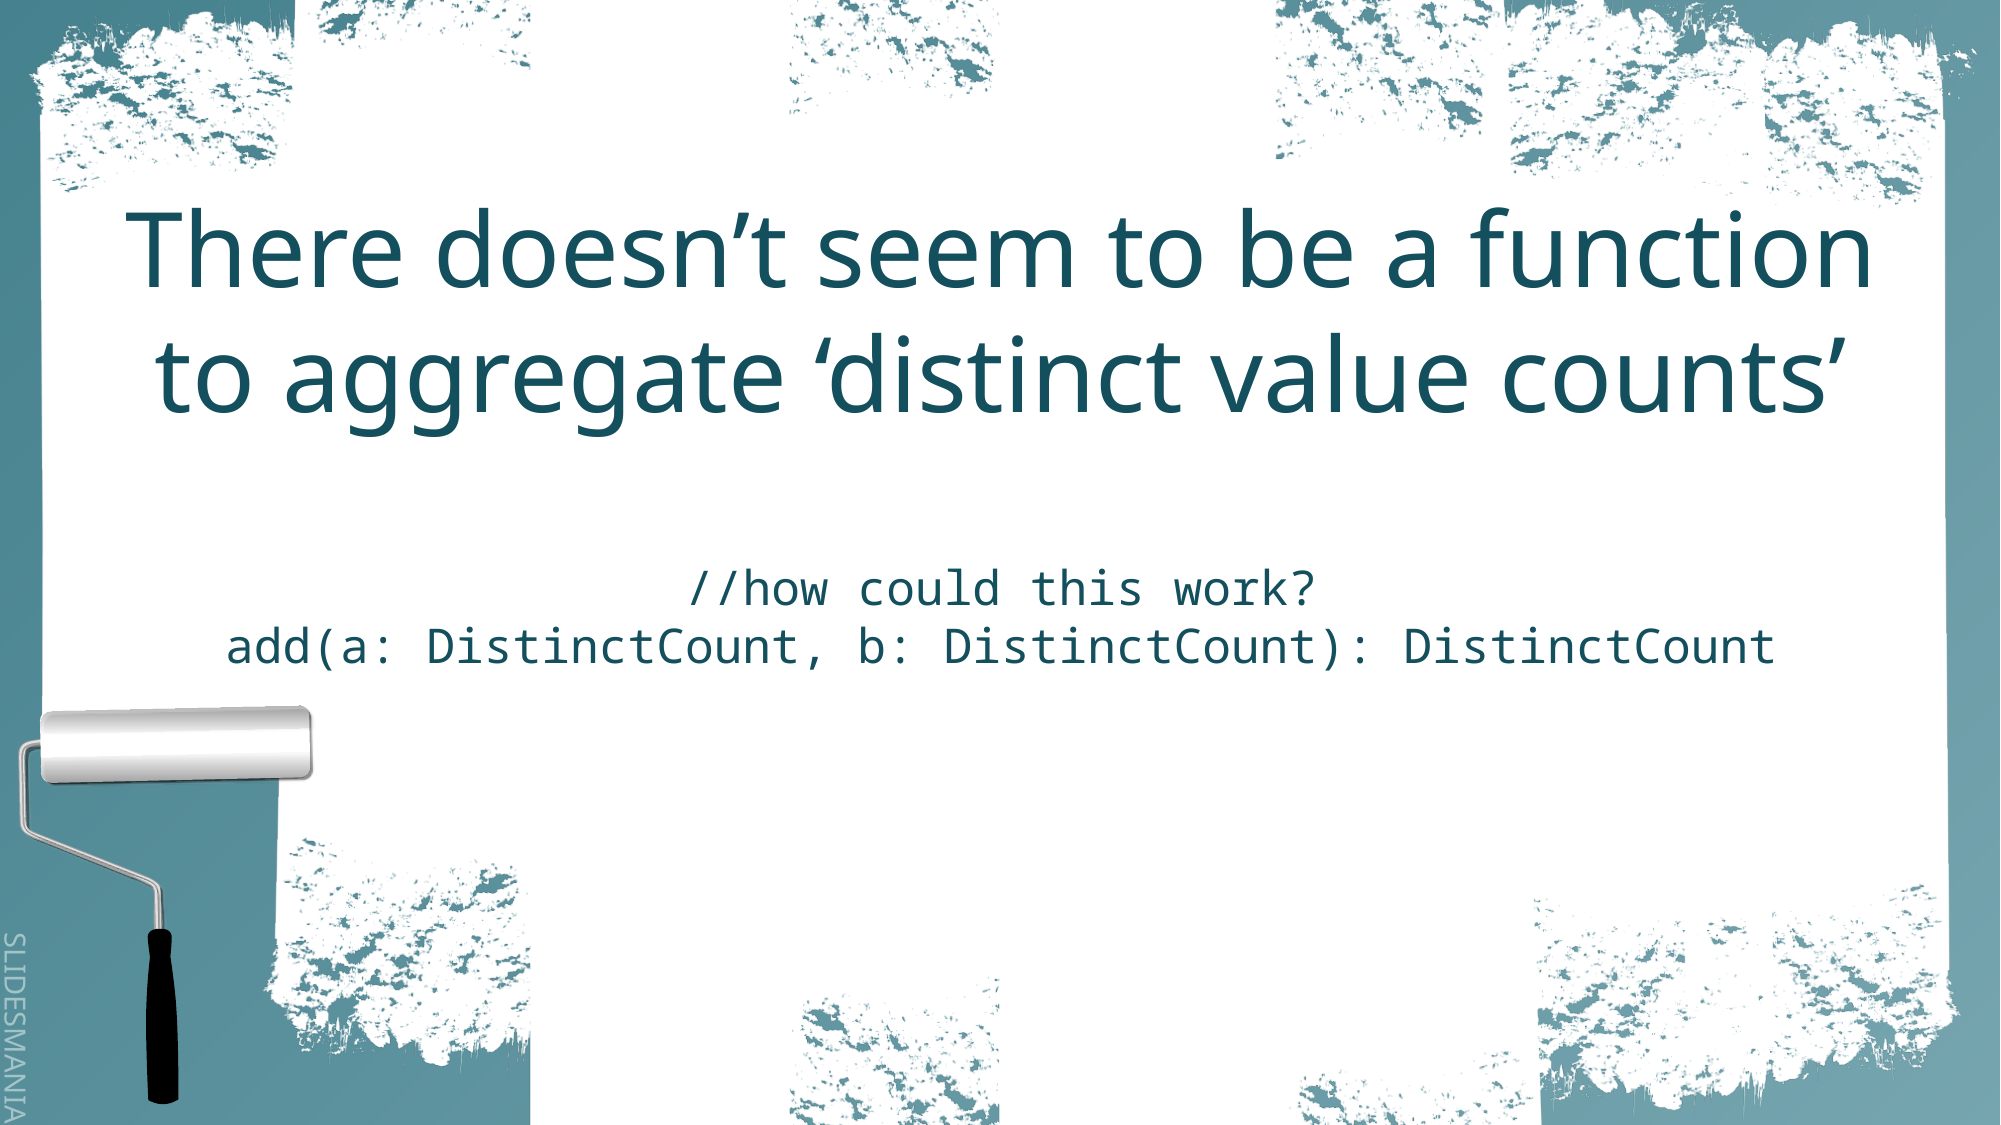

# There doesn’t seem to be a function to aggregate ‘distinct value counts’ //how could this work? add(a: DistinctCount, b: DistinctCount): DistinctCount